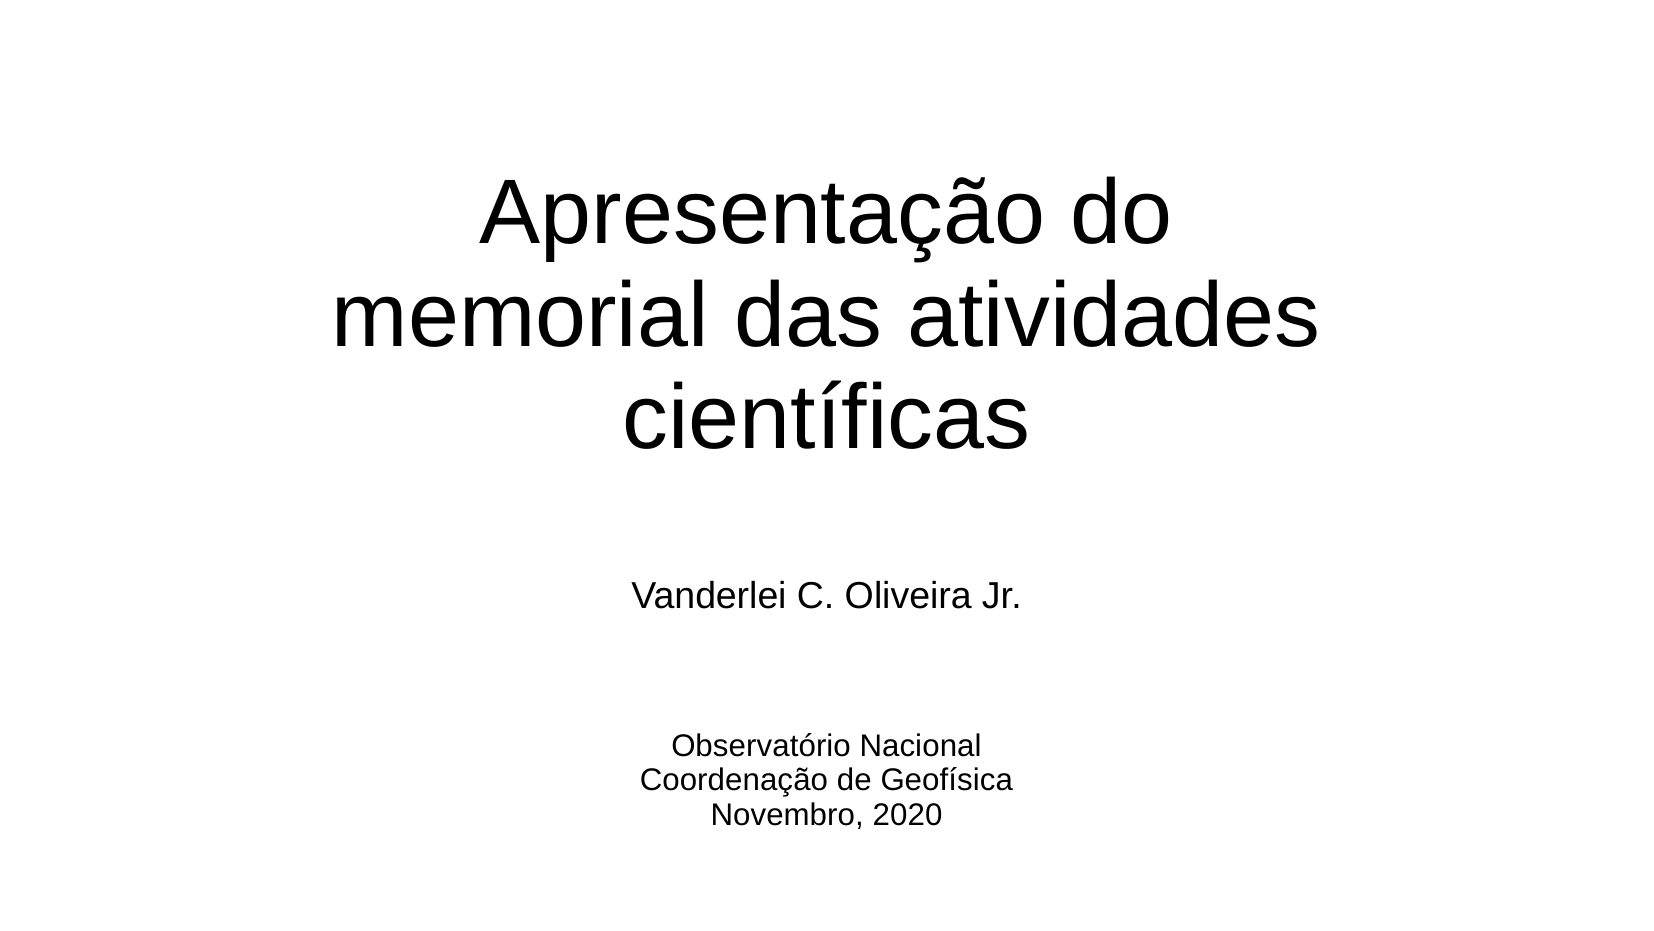

Apresentação do memorial das atividades científicas
Vanderlei C. Oliveira Jr.
Observatório Nacional
Coordenação de Geofísica
Novembro, 2020